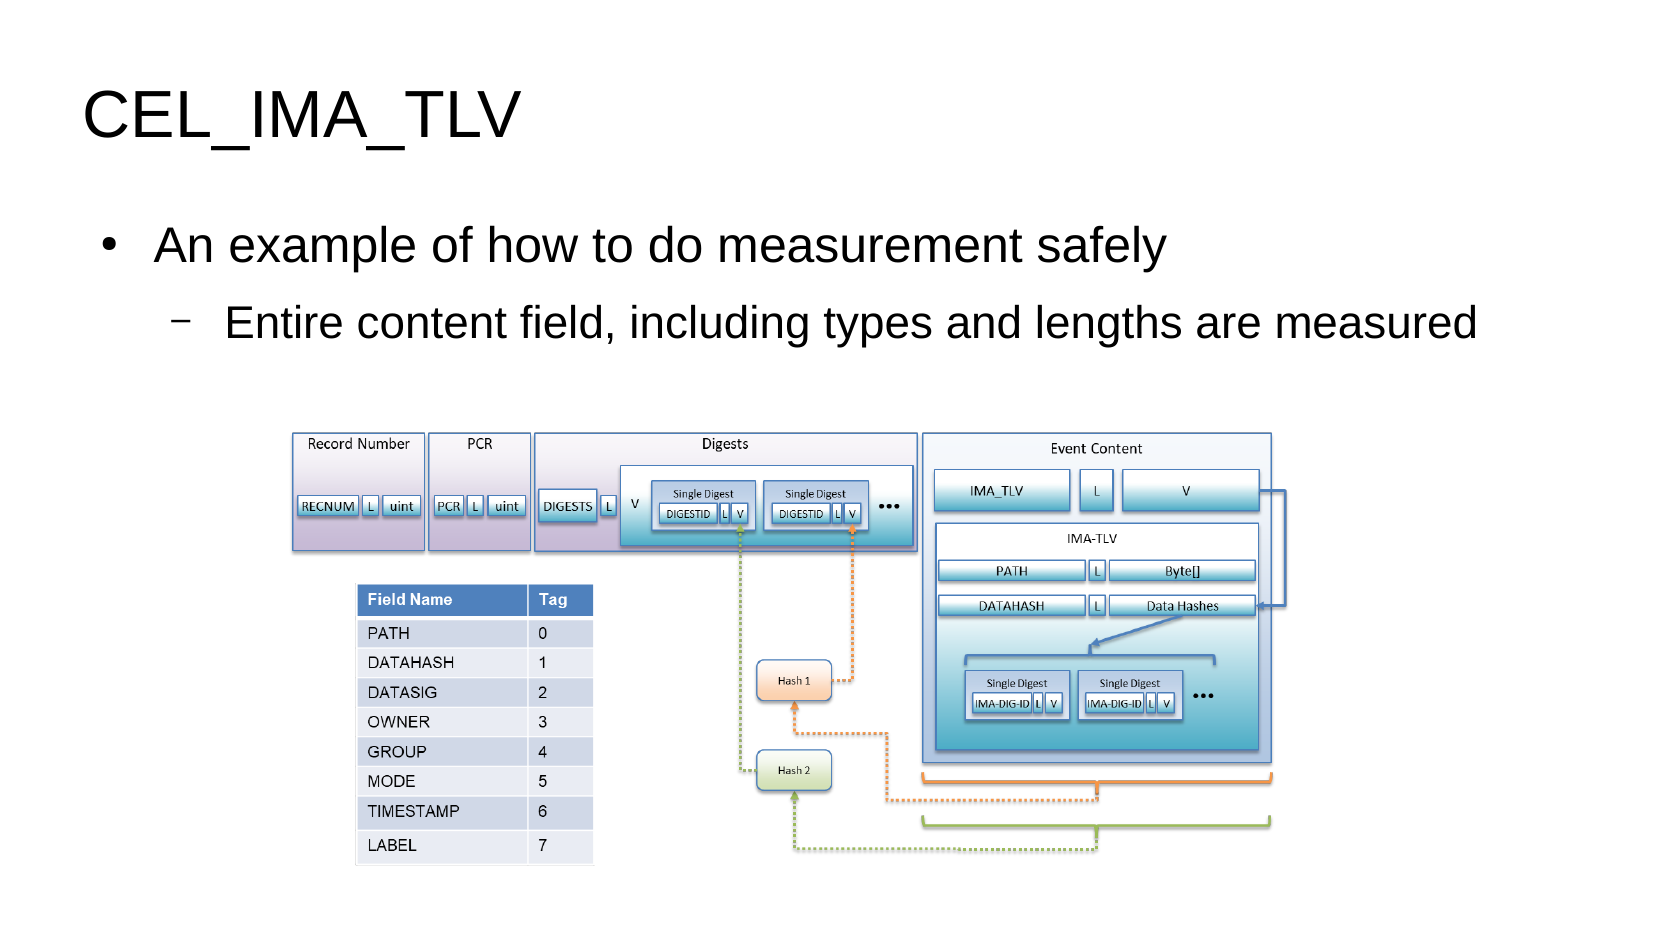

# CEL_IMA_TLV
An example of how to do measurement safely
Entire content field, including types and lengths are measured